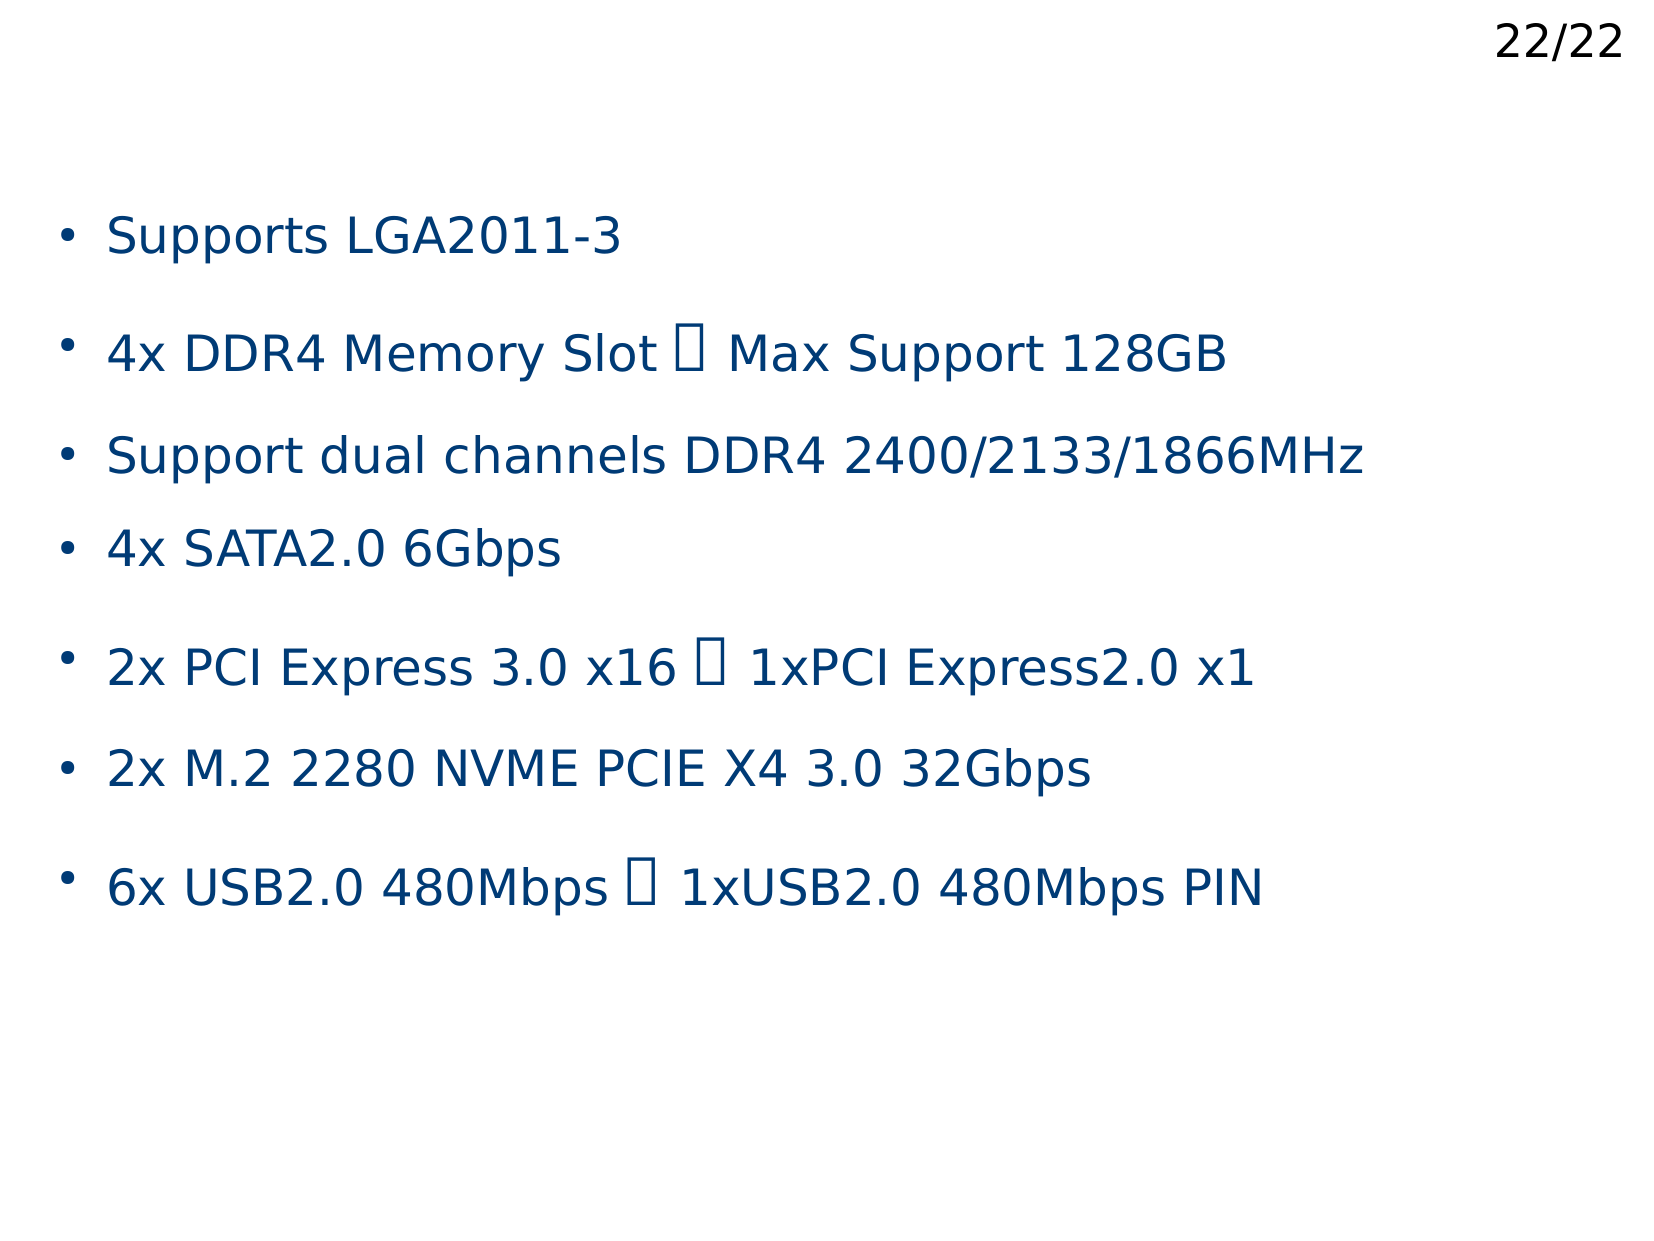

22
#
Supports LGA2011-3
4x DDR4 Memory Slot，Max Support 128GB
Support dual channels DDR4 2400/2133/1866MHz
4x SATA2.0 6Gbps
2x PCI Express 3.0 x16，1xPCI Express2.0 x1
2x M.2 2280 NVME PCIE X4 3.0 32Gbps
6x USB2.0 480Mbps，1xUSB2.0 480Mbps PIN